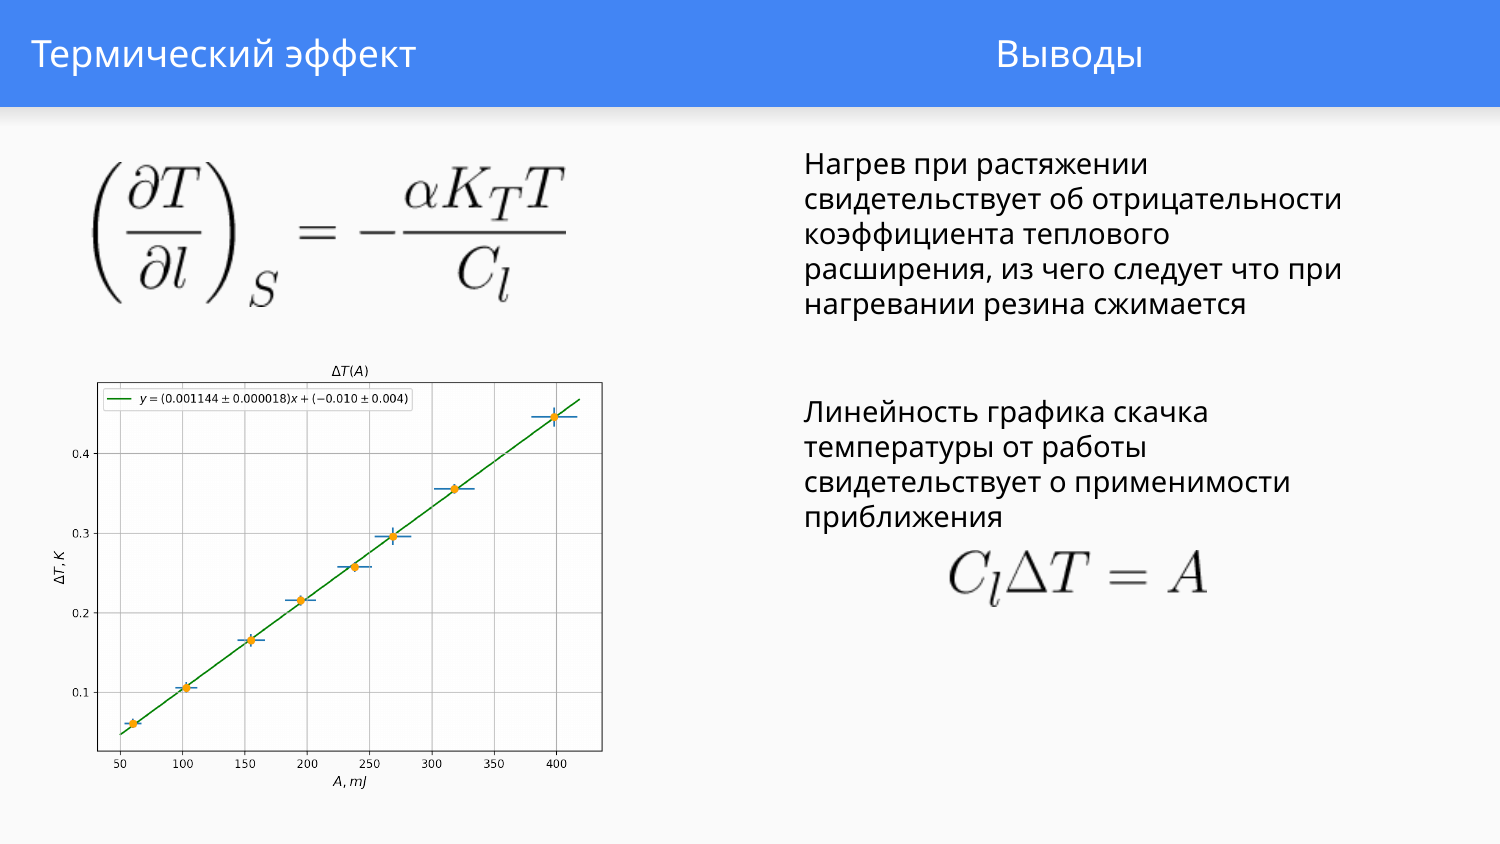

# Термический эффект
Выводы
Нагрев при растяжении свидетельствует об отрицательности коэффициента теплового расширения, из чего следует что при нагревании резина сжимается
Линейность графика скачка температуры от работы свидетельствует о применимости приближения